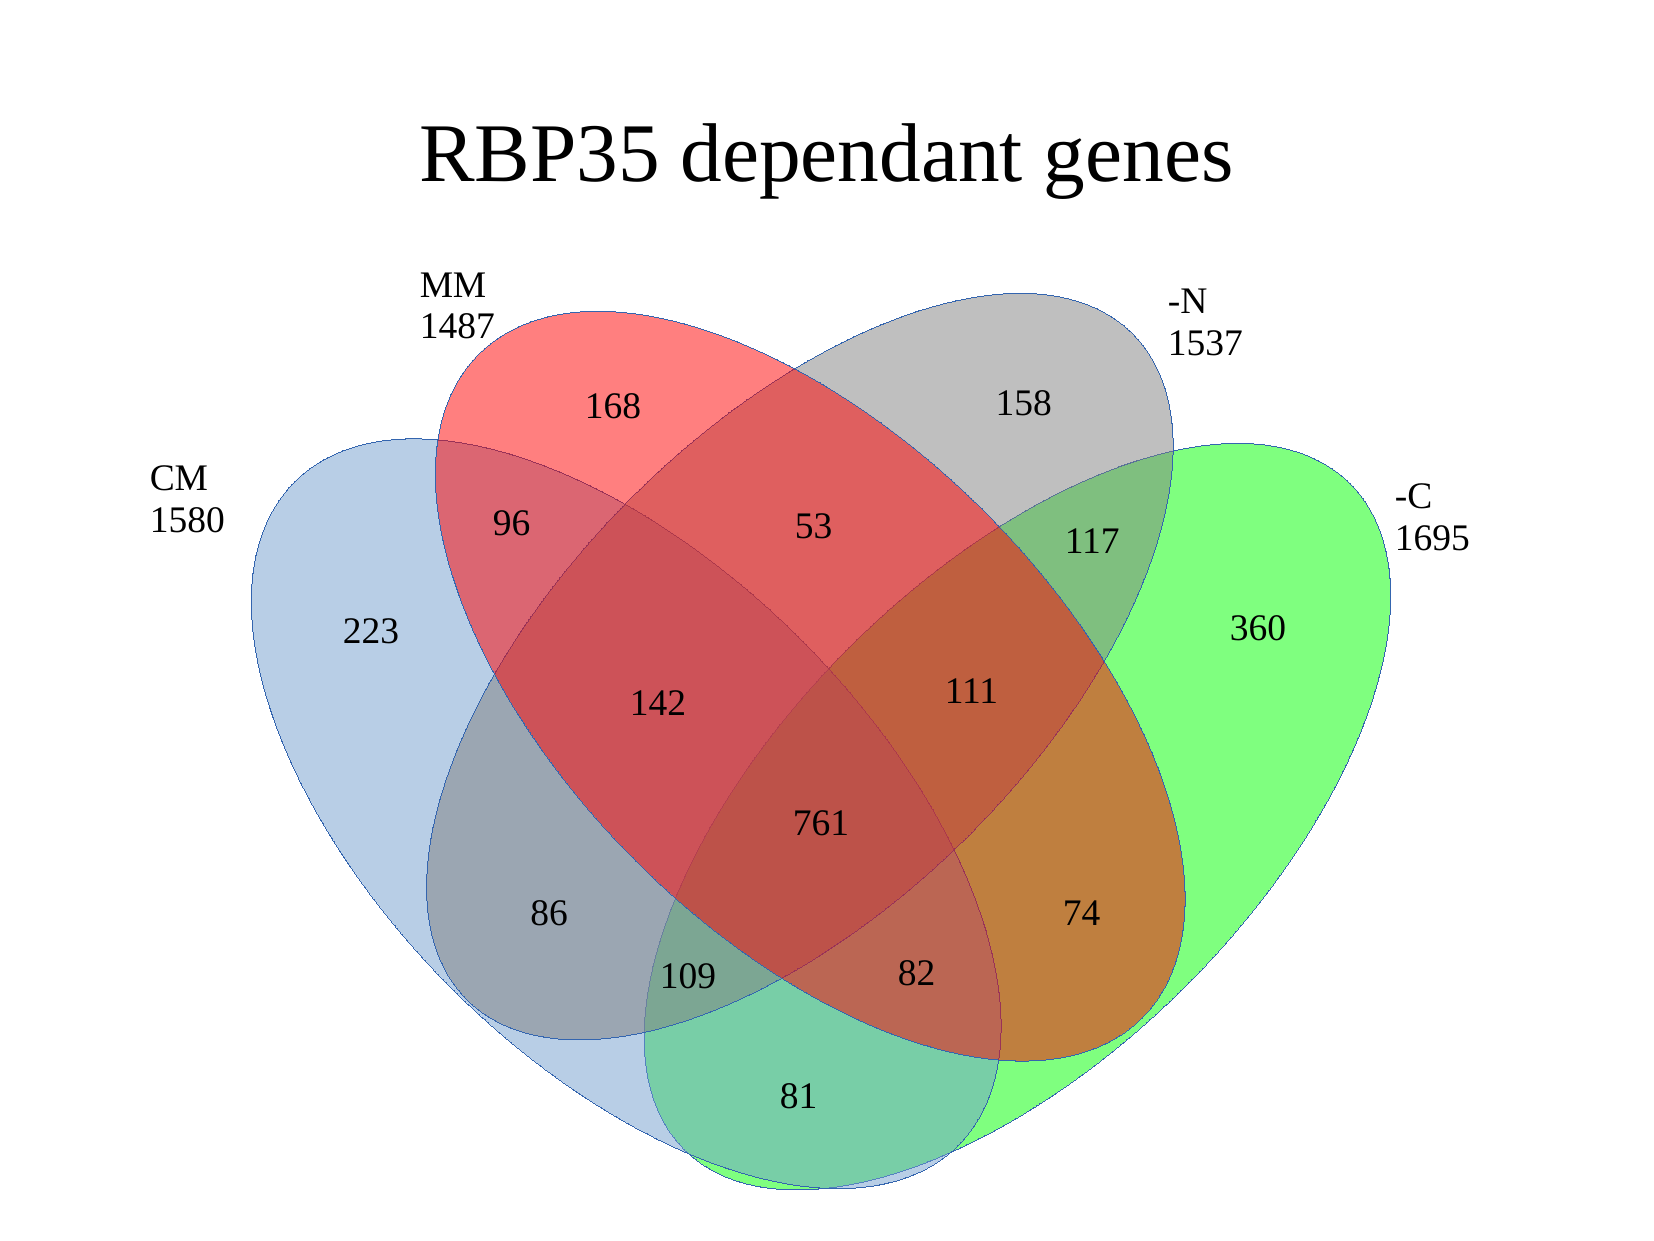

# RBP35 dependant genes
MM
1487
-N
1537
158
168
CM
1580
-C
1695
96
53
117
360
223
111
142
761
86
74
82
109
81